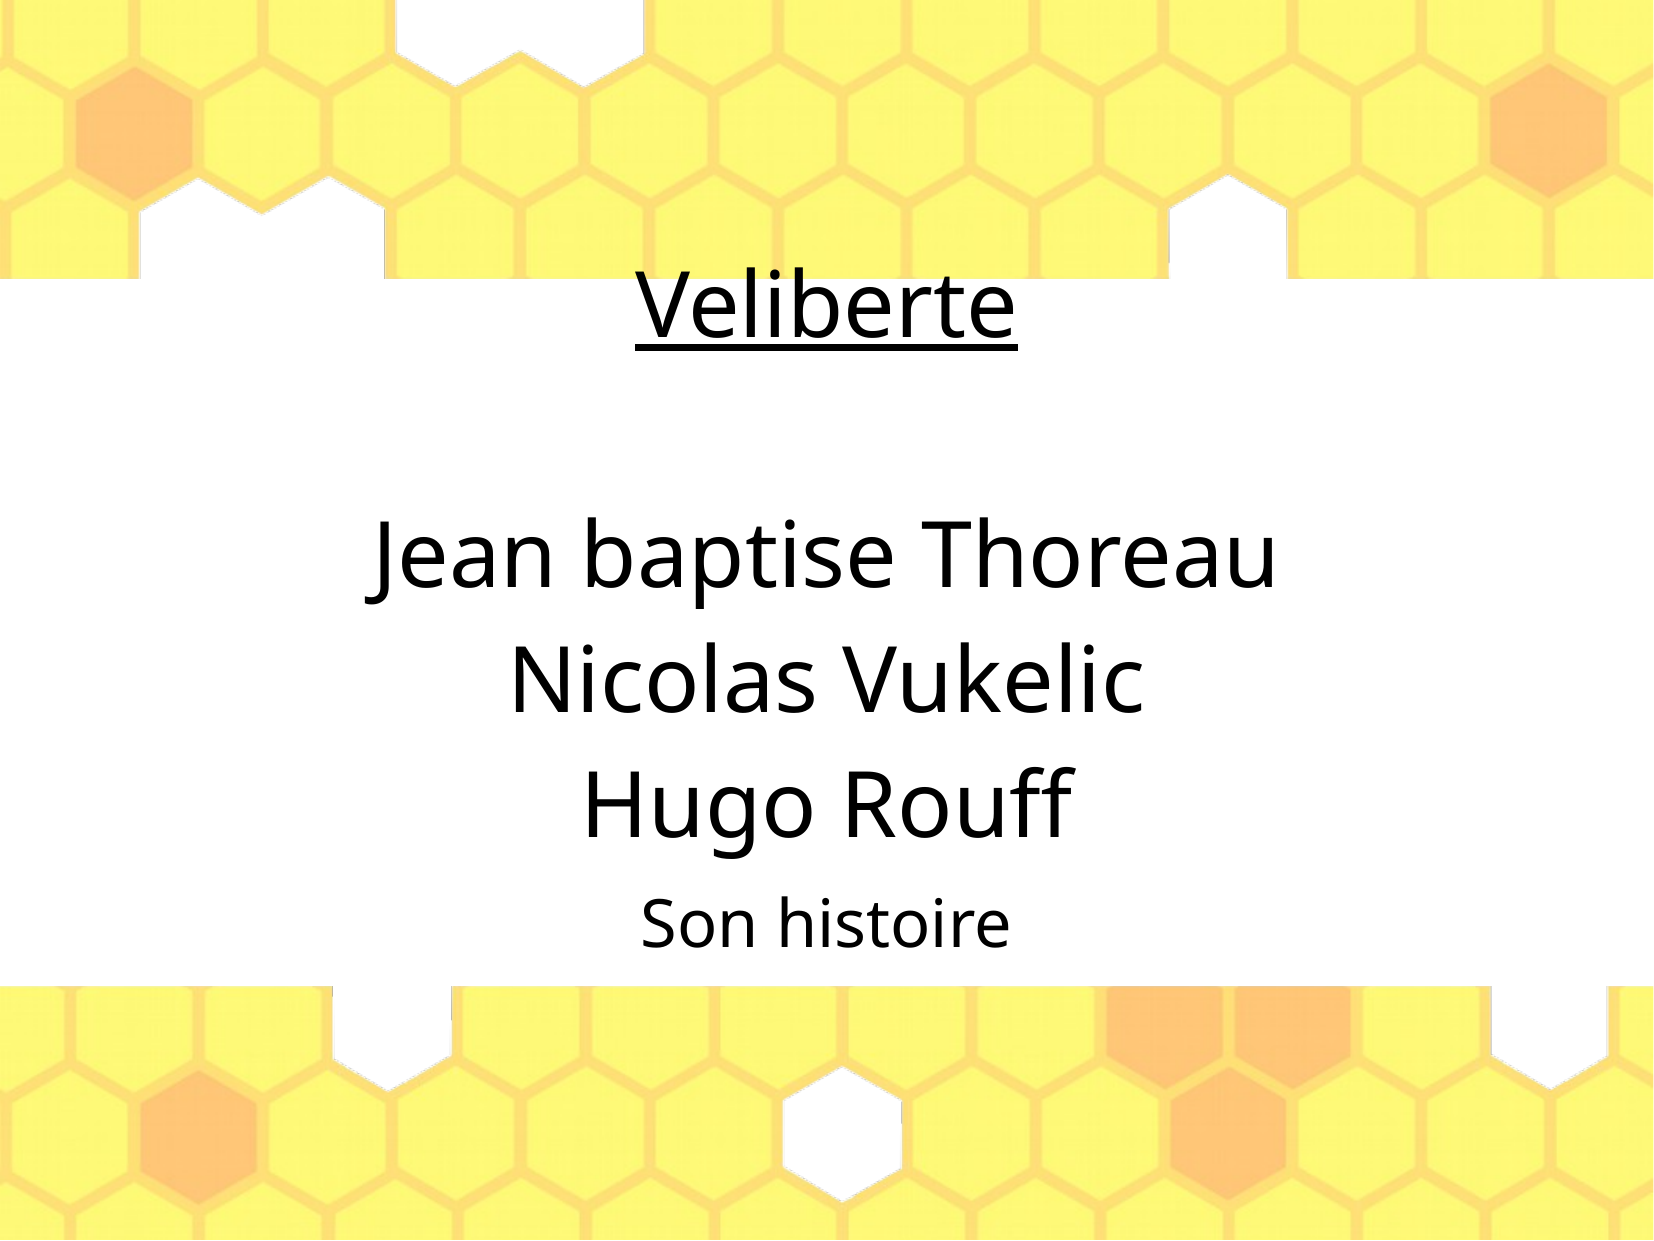

# Veliberte Jean baptise Thoreau Nicolas Vukelic Hugo Rouff
Son histoire